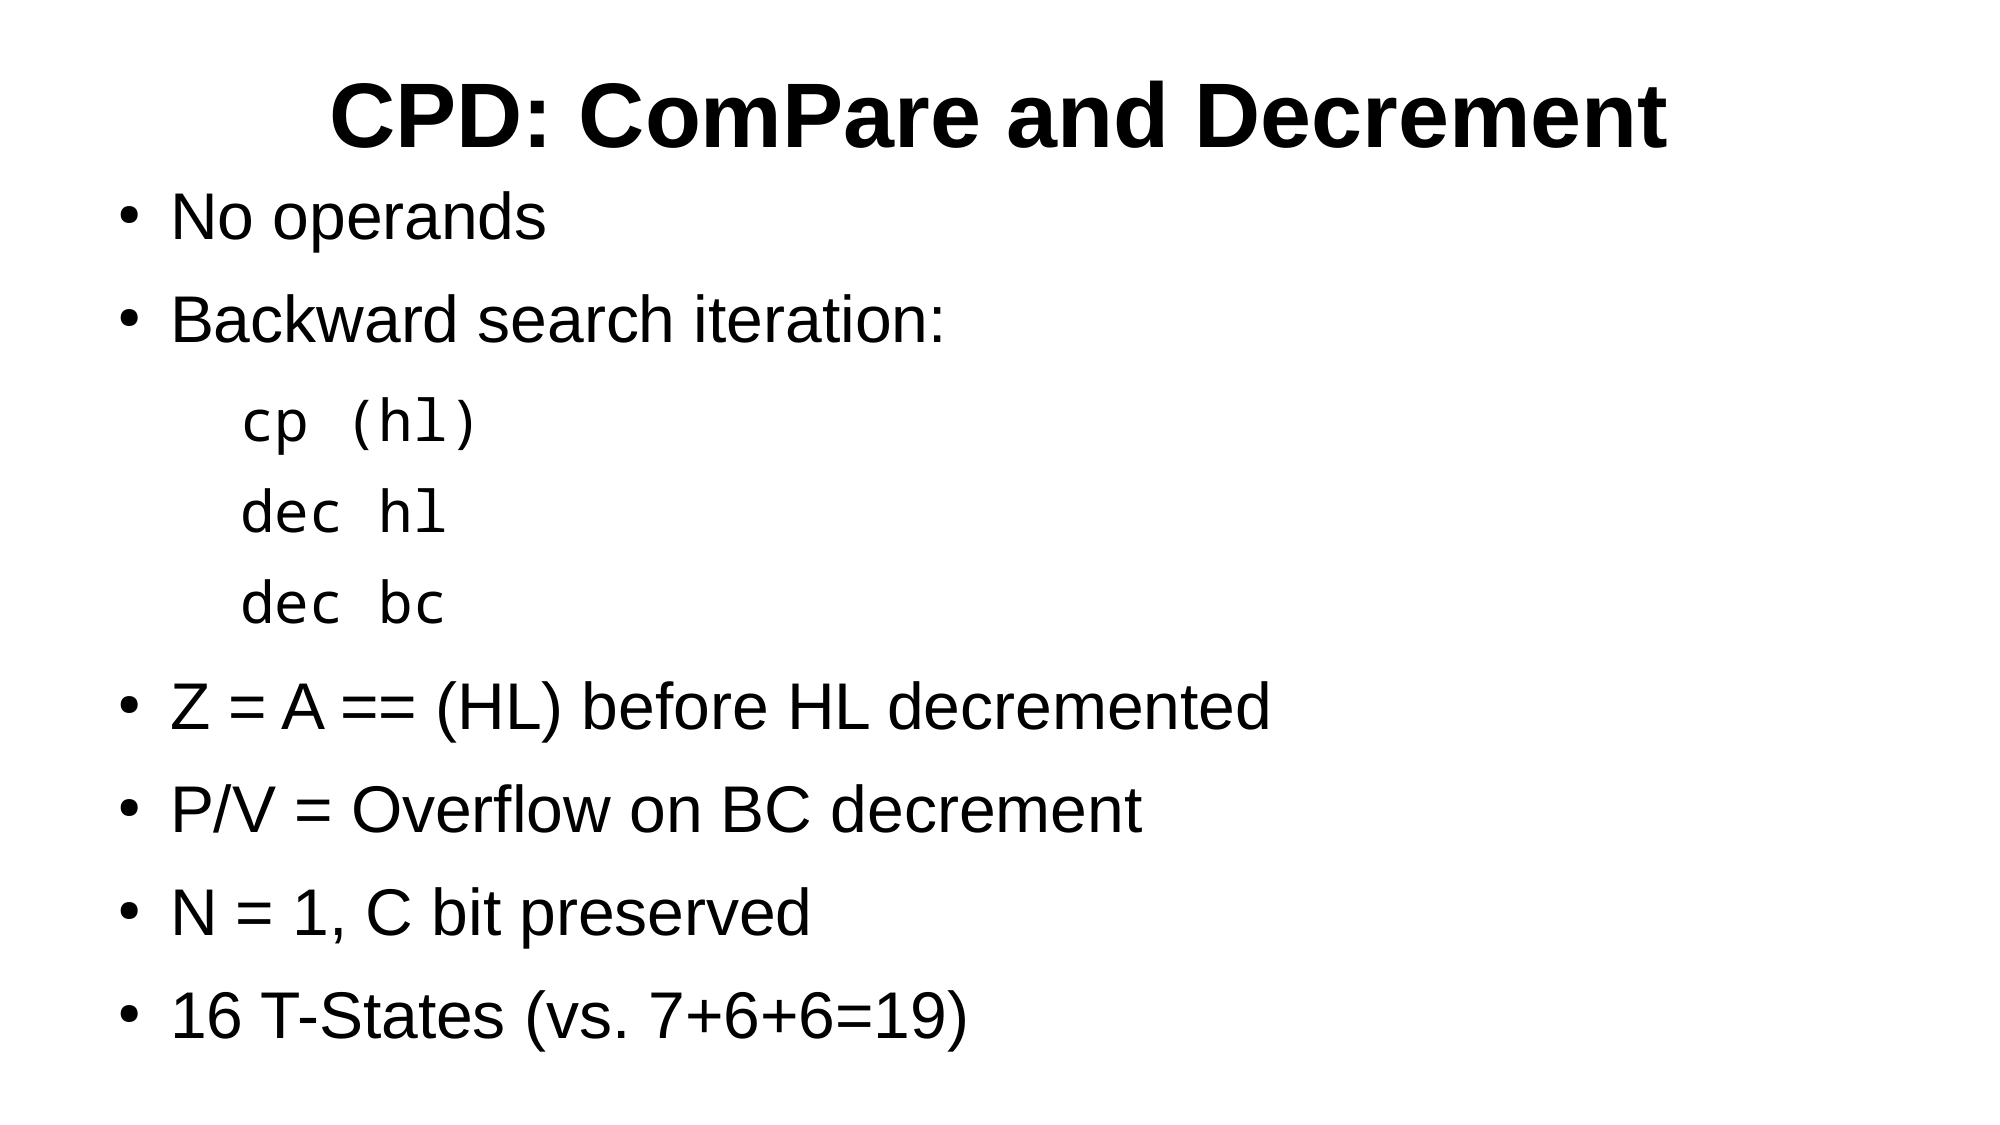

# CPD: ComPare and Decrement
No operands
Backward search iteration:
cp (hl)
dec hl
dec bc
Z = A == (HL) before HL decremented
P/V = Overflow on BC decrement
N = 1, C bit preserved
16 T-States (vs. 7+6+6=19)